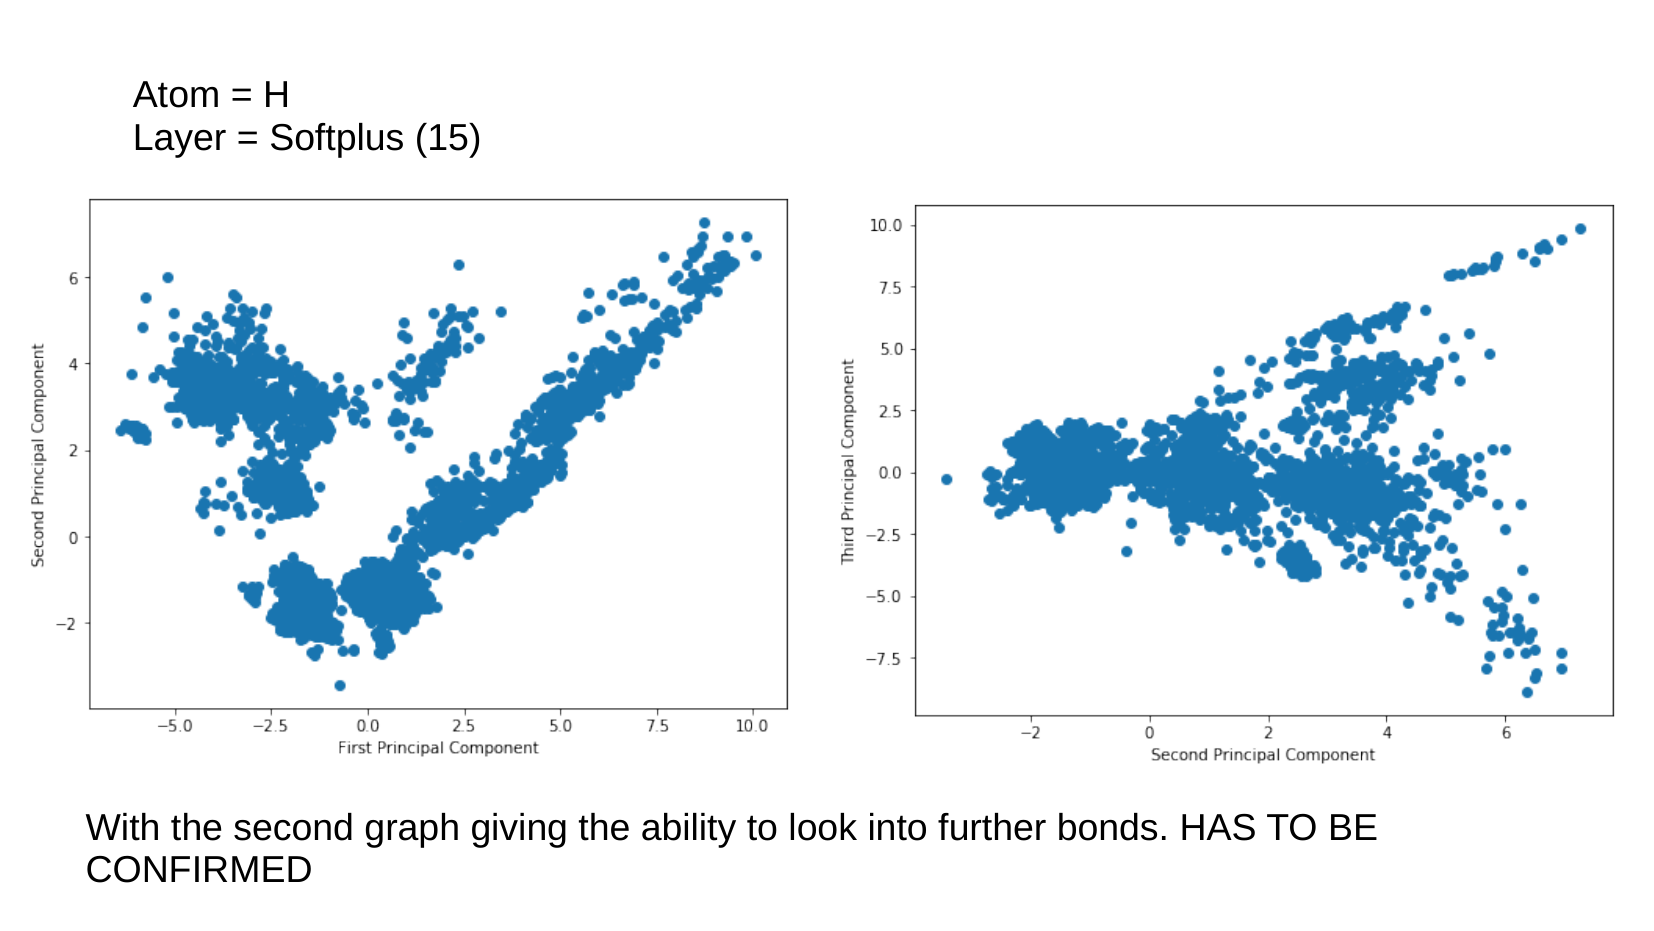

Atom = H
Layer = Softplus (15)
With the second graph giving the ability to look into further bonds. HAS TO BE CONFIRMED